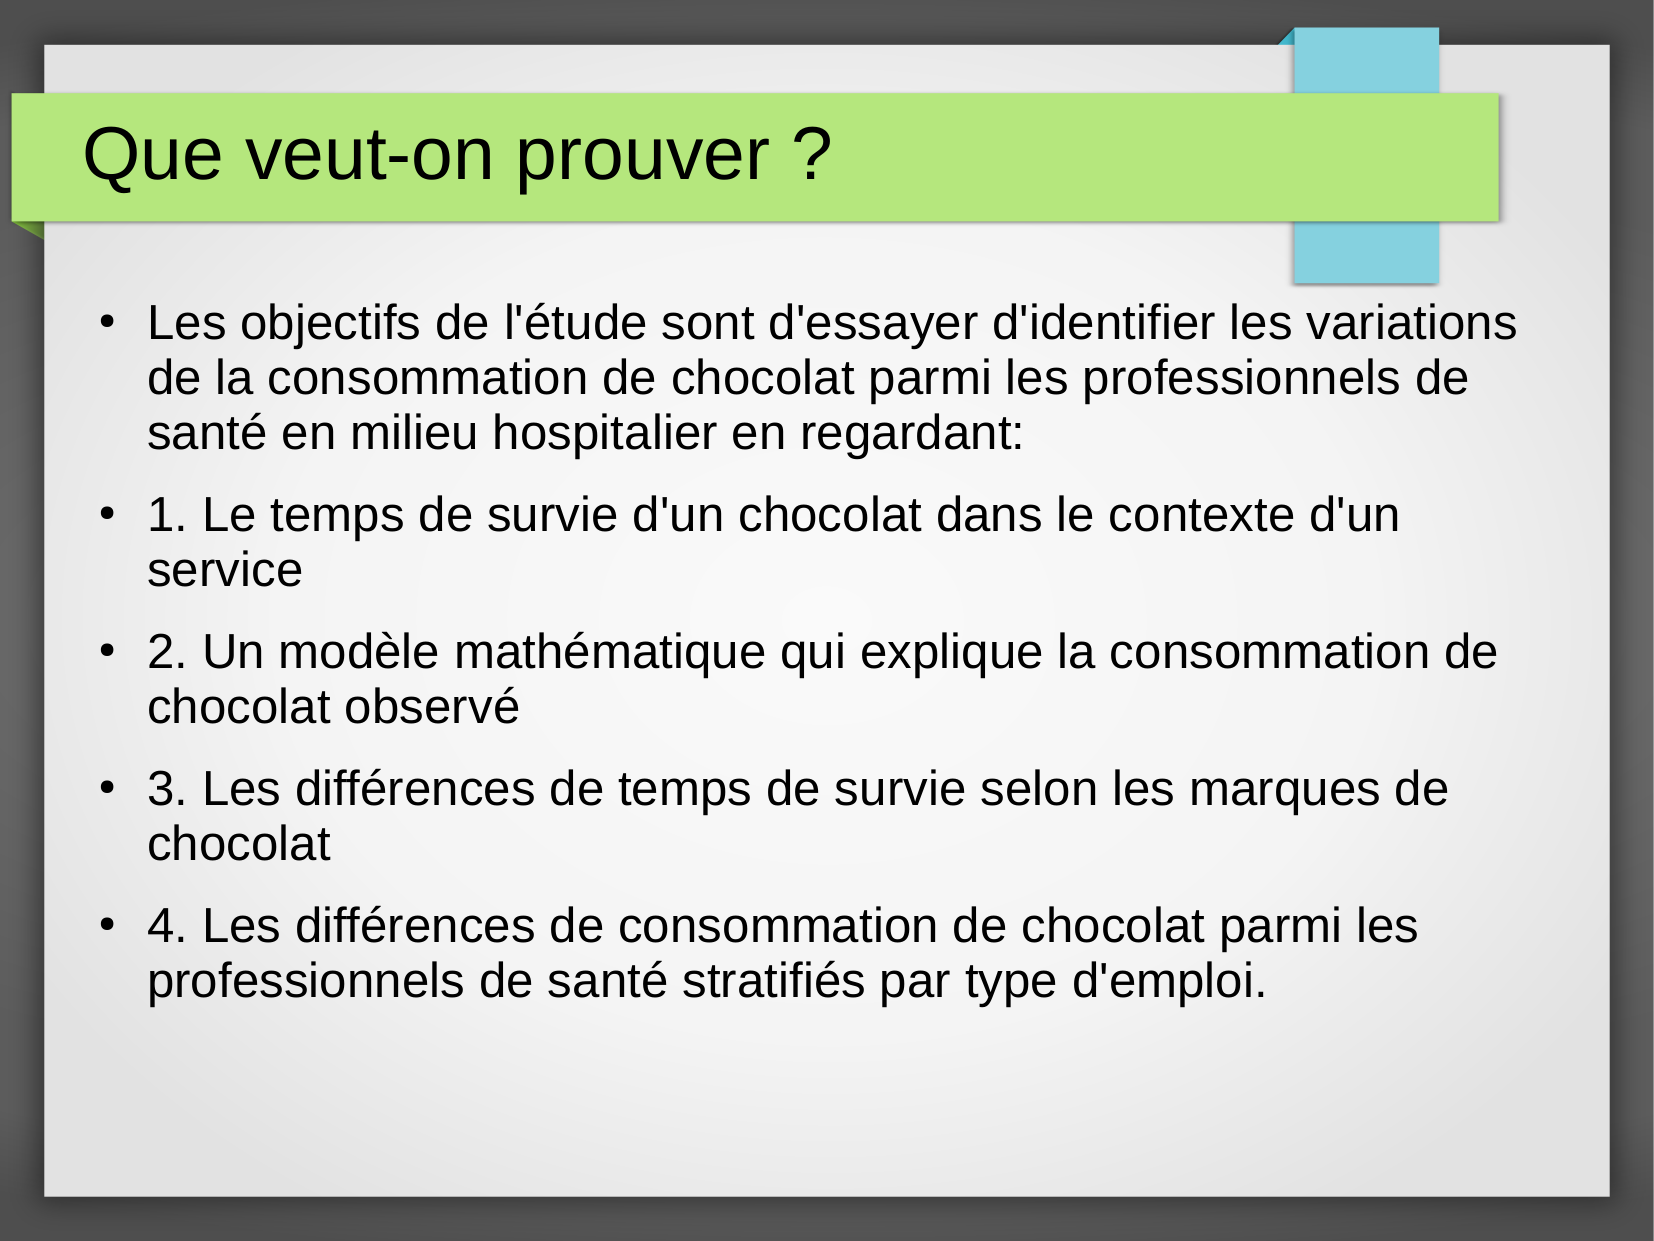

# Que veut-on prouver ?
Les objectifs de l'étude sont d'essayer d'identifier les variations de la consommation de chocolat parmi les professionnels de santé en milieu hospitalier en regardant:
1. Le temps de survie d'un chocolat dans le contexte d'un service
2. Un modèle mathématique qui explique la consommation de chocolat observé
3. Les différences de temps de survie selon les marques de chocolat
4. Les différences de consommation de chocolat parmi les professionnels de santé stratifiés par type d'emploi.